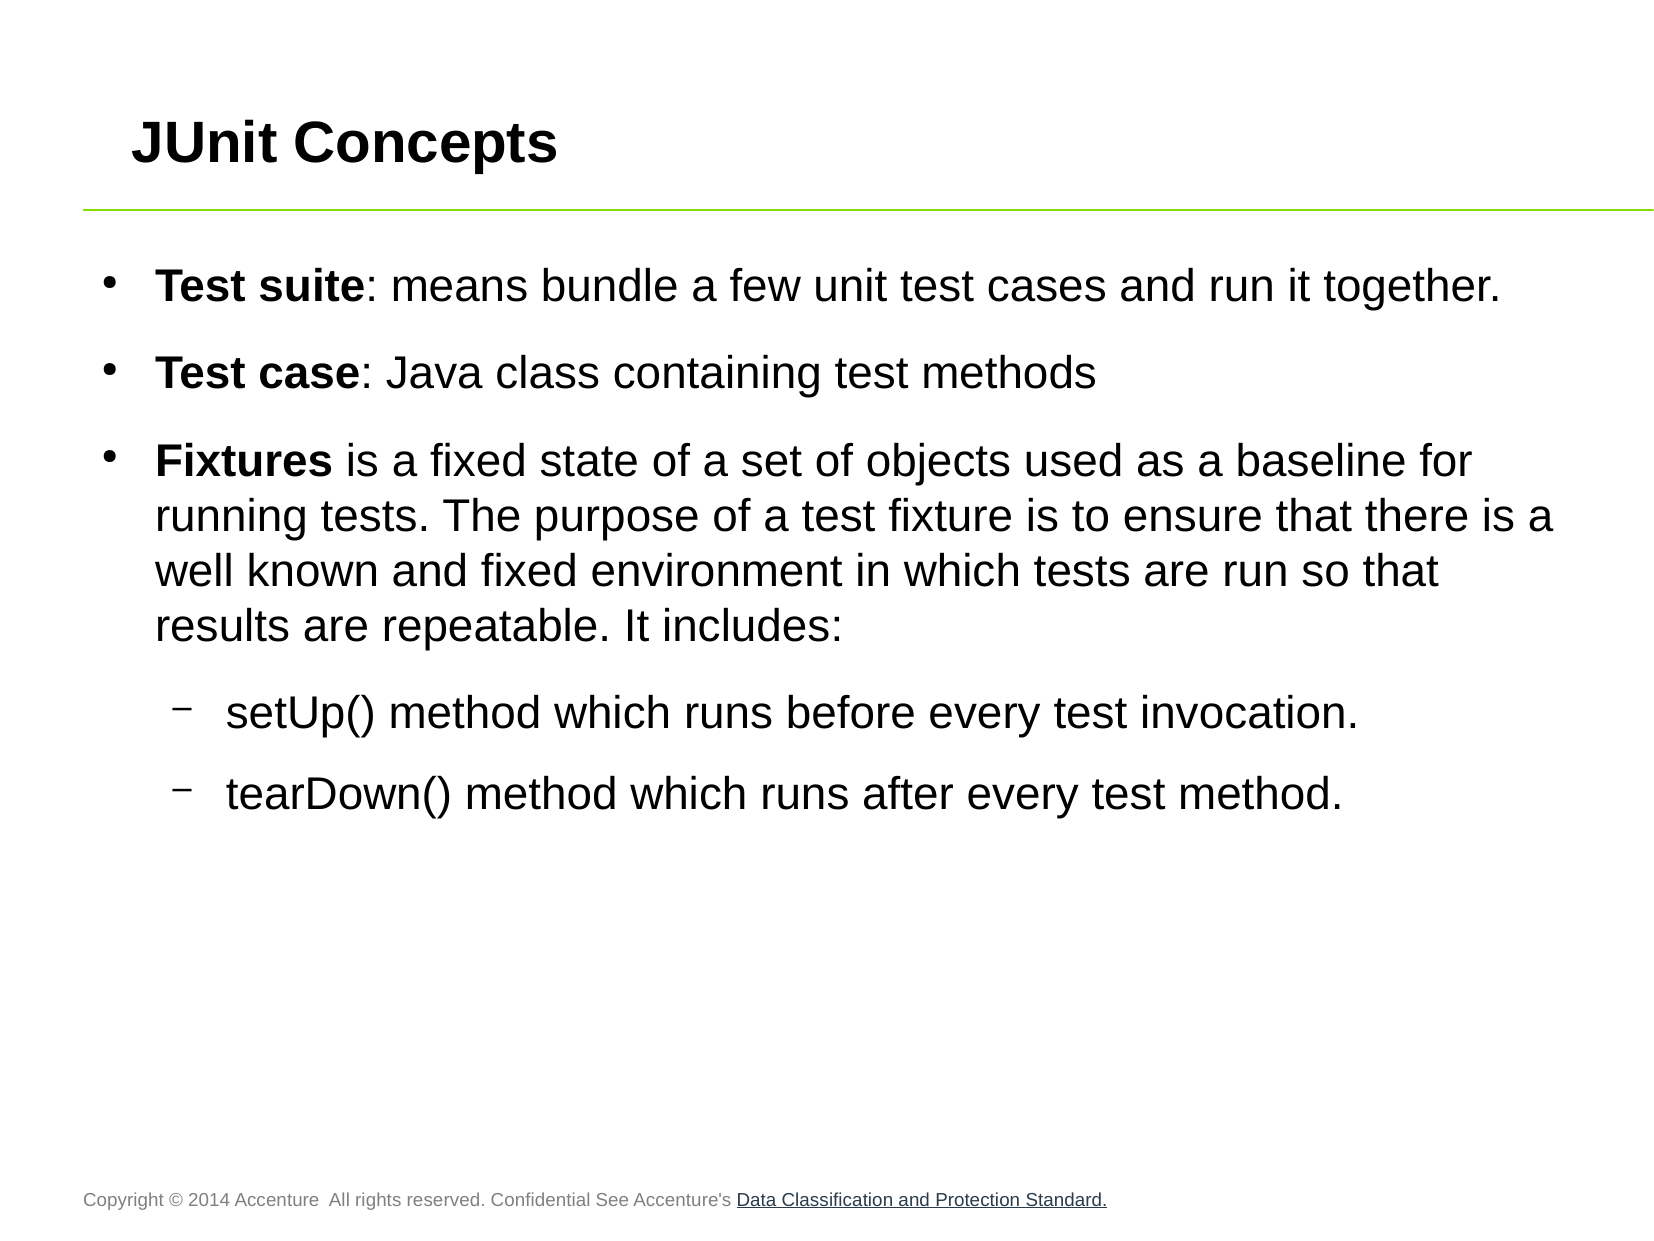

# JUnit Concepts
Test suite: means bundle a few unit test cases and run it together.
Test case: Java class containing test methods
Fixtures is a fixed state of a set of objects used as a baseline for running tests. The purpose of a test fixture is to ensure that there is a well known and fixed environment in which tests are run so that results are repeatable. It includes:
setUp() method which runs before every test invocation.
tearDown() method which runs after every test method.